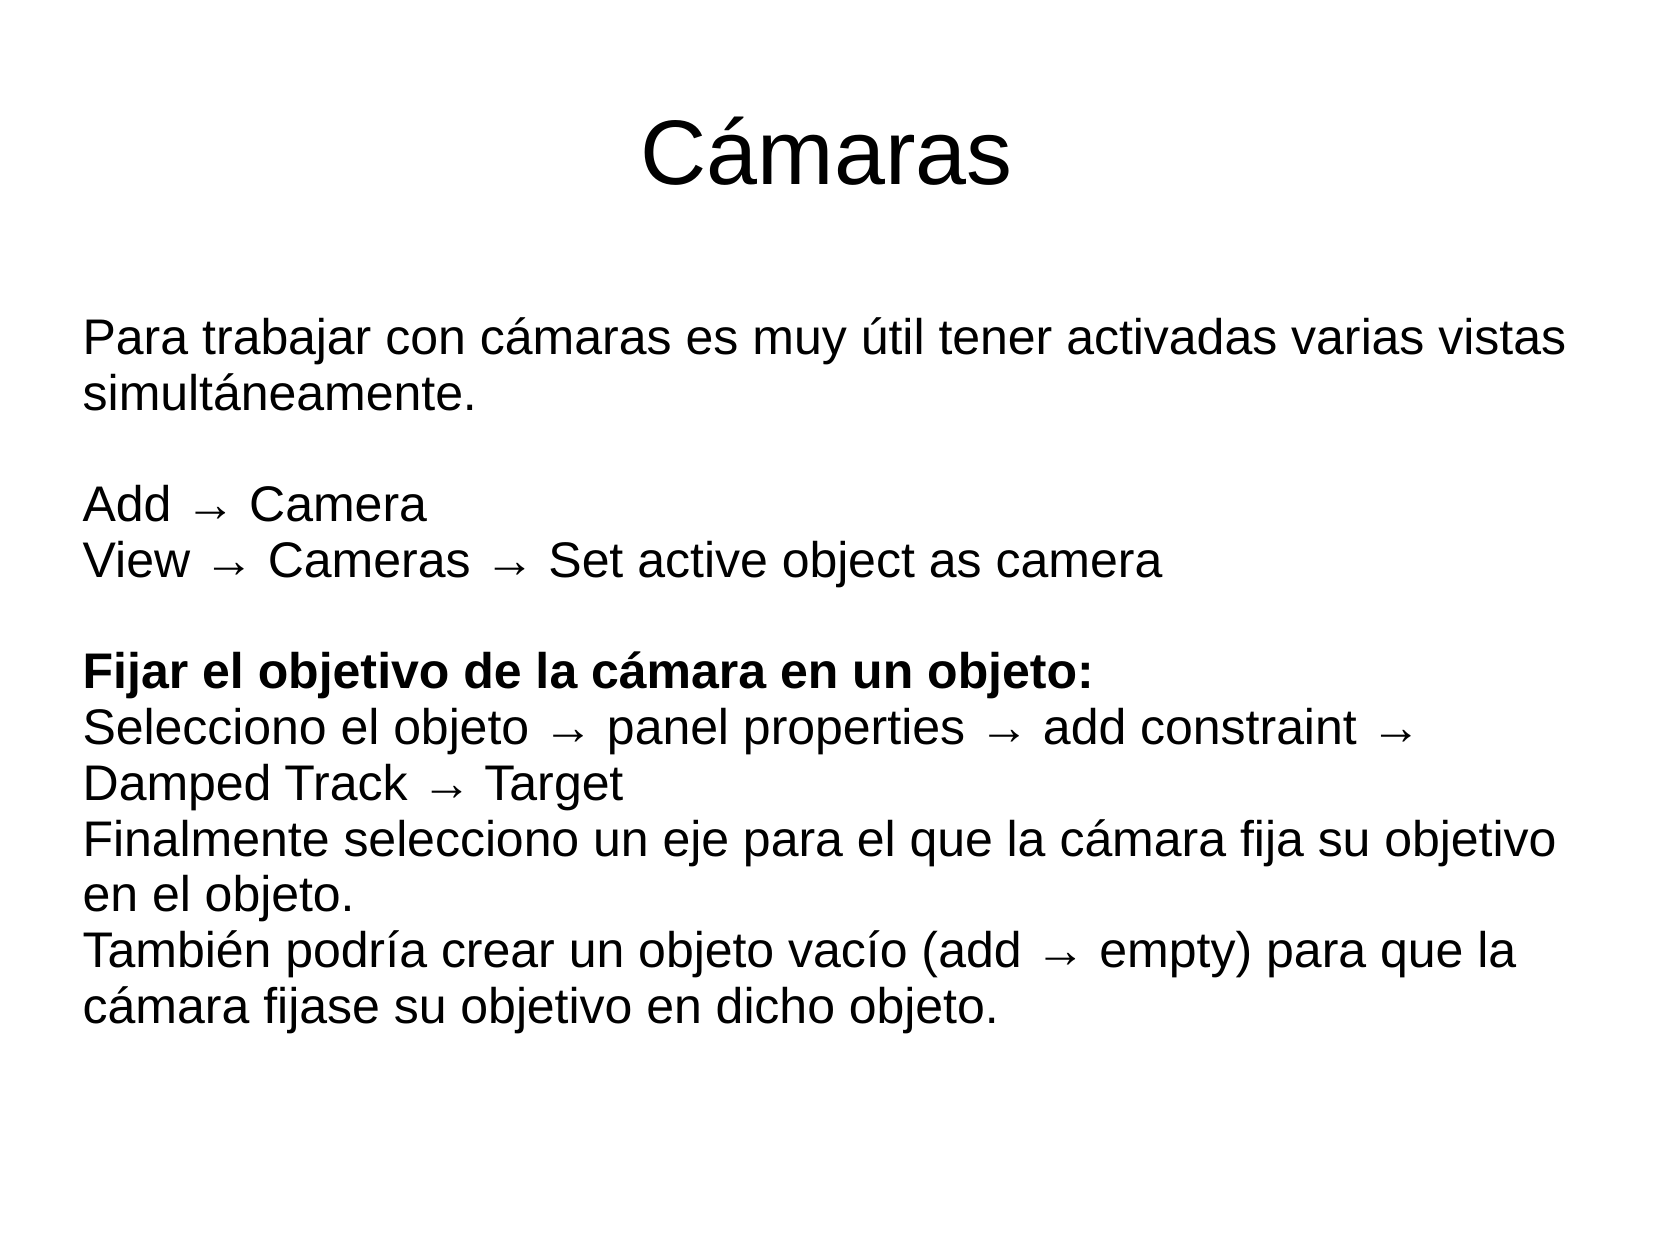

# Cámaras
Para trabajar con cámaras es muy útil tener activadas varias vistas simultáneamente.
Add → Camera
View → Cameras → Set active object as camera
Fijar el objetivo de la cámara en un objeto:
Selecciono el objeto → panel properties → add constraint → Damped Track → Target
Finalmente selecciono un eje para el que la cámara fija su objetivo en el objeto.
También podría crear un objeto vacío (add → empty) para que la cámara fijase su objetivo en dicho objeto.